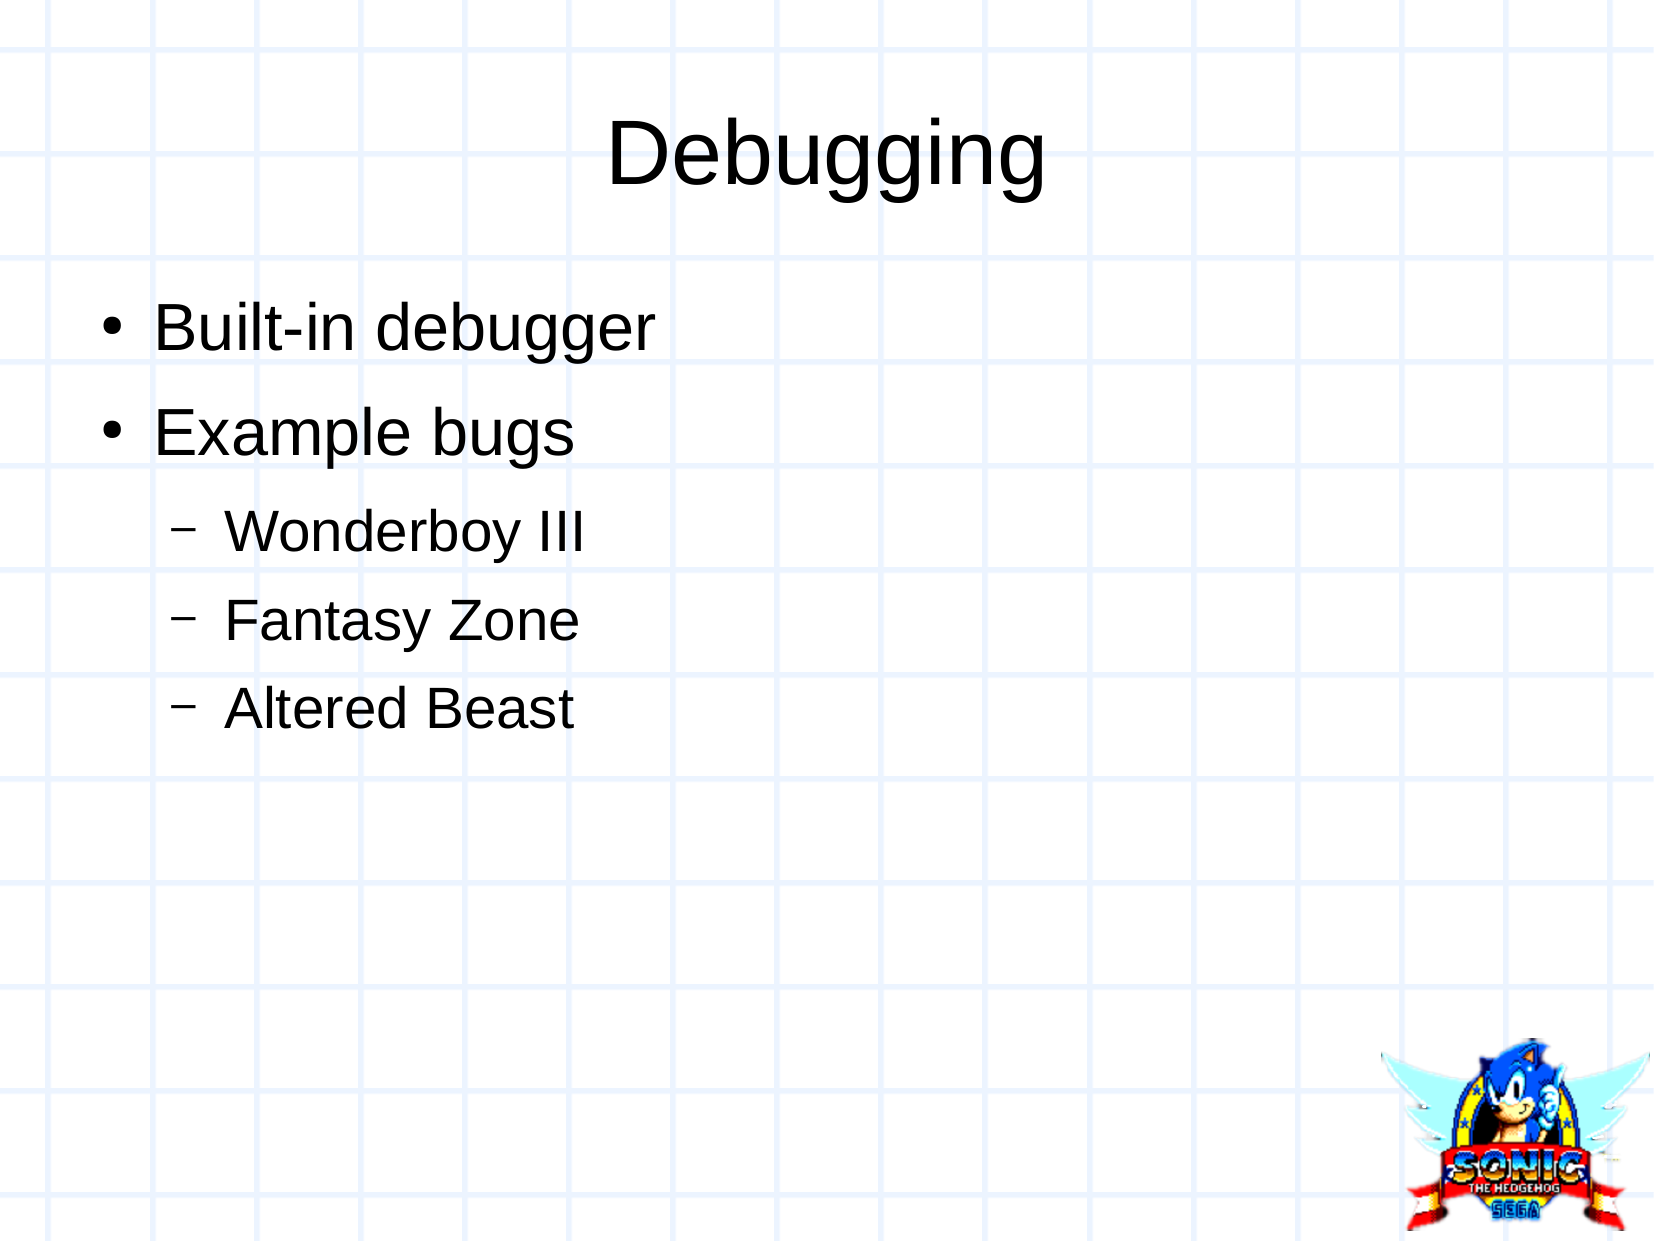

# Debugging
Built-in debugger
Example bugs
Wonderboy III
Fantasy Zone
Altered Beast